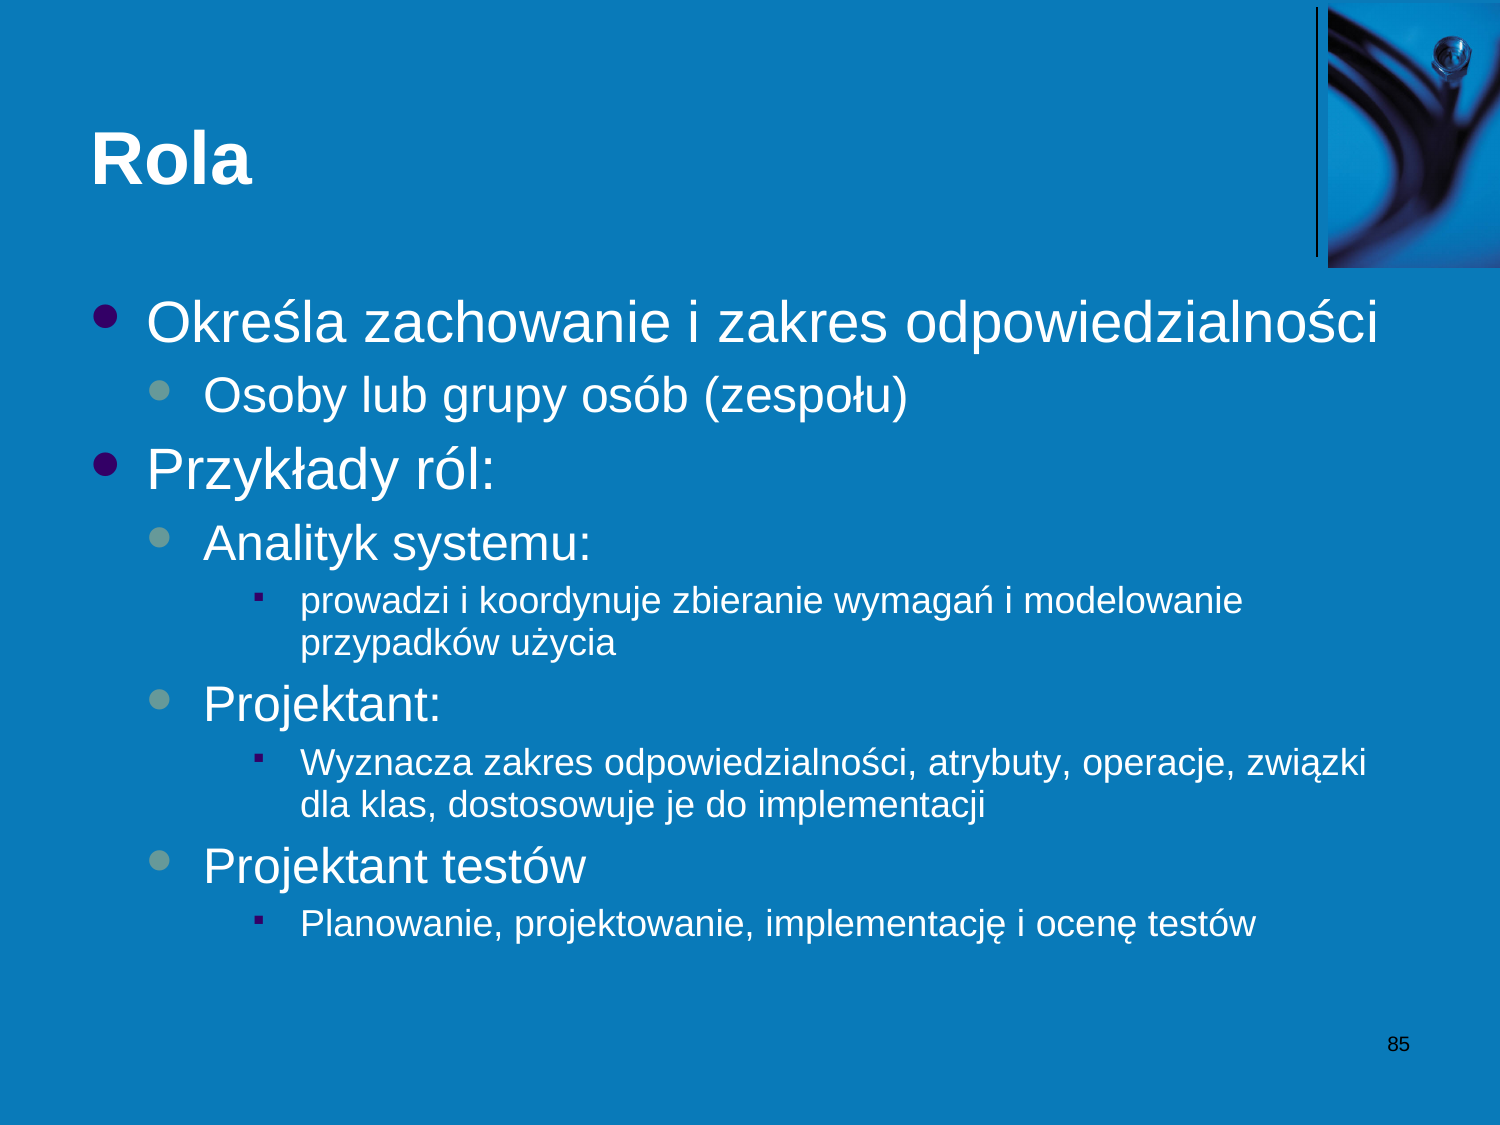

# Rola
Określa zachowanie i zakres odpowiedzialności
Osoby lub grupy osób (zespołu)
Przykłady ról:
Analityk systemu:
prowadzi i koordynuje zbieranie wymagań i modelowanie przypadków użycia
Projektant:
Wyznacza zakres odpowiedzialności, atrybuty, operacje, związki dla klas, dostosowuje je do implementacji
Projektant testów
Planowanie, projektowanie, implementację i ocenę testów
85